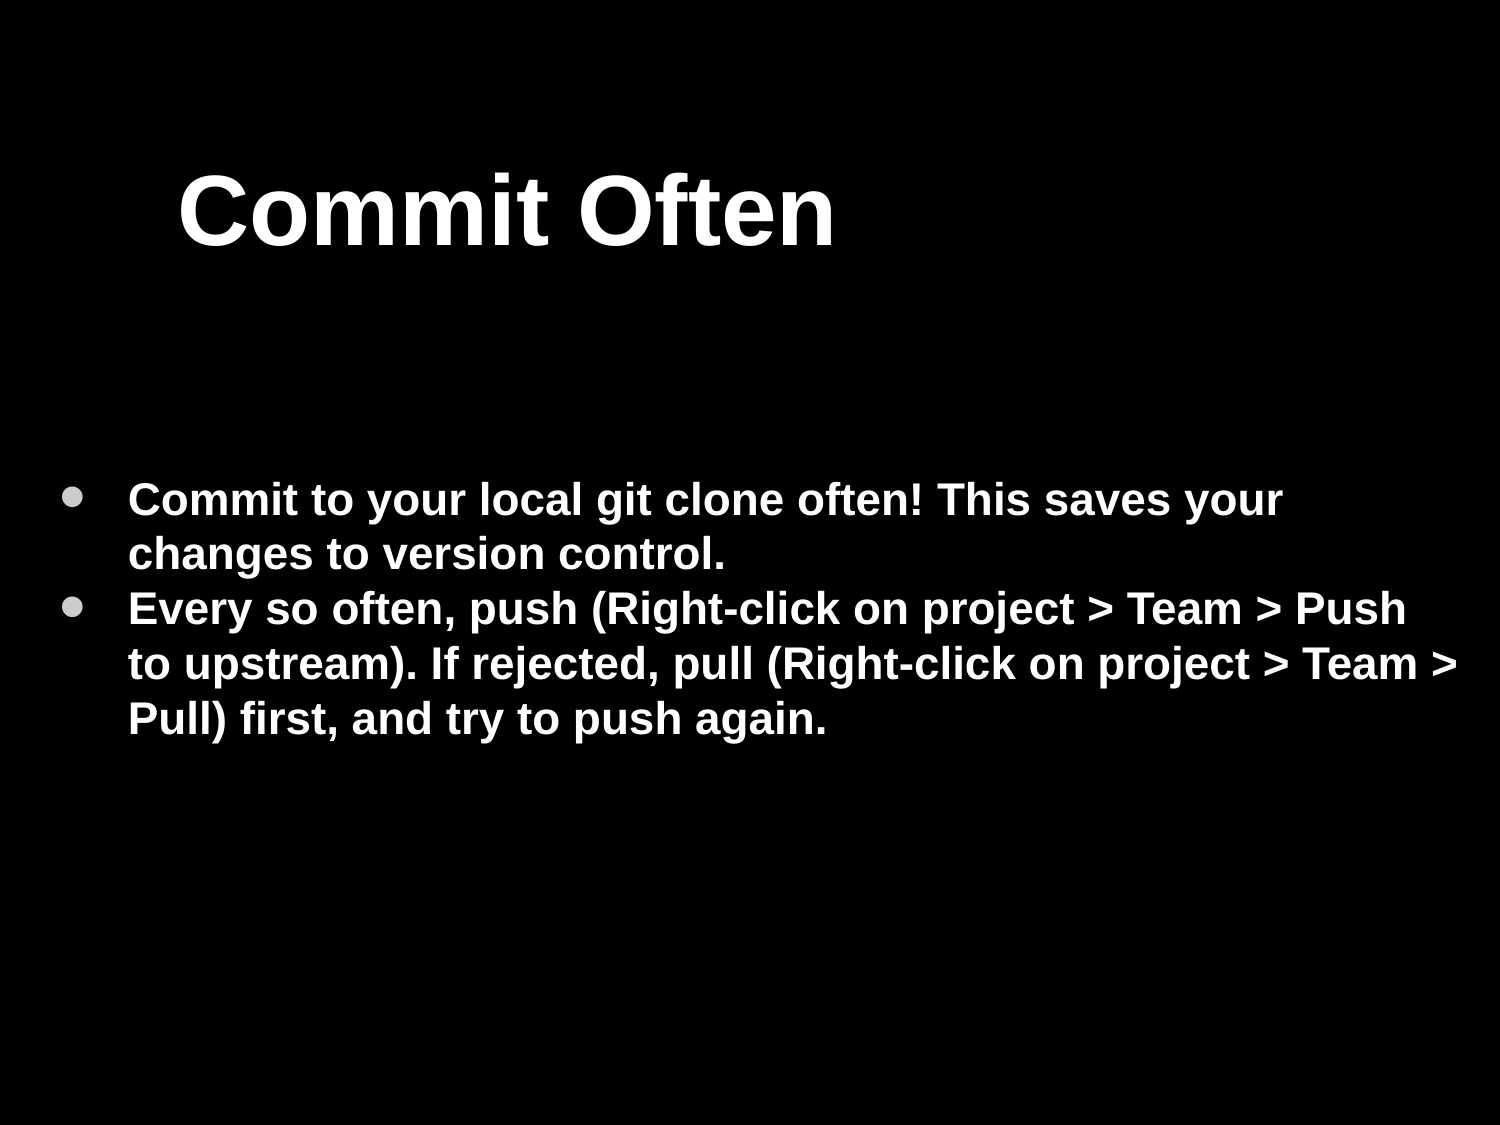

# Commit Often
Commit to your local git clone often! This saves your changes to version control.
Every so often, push (Right-click on project > Team > Push to upstream). If rejected, pull (Right-click on project > Team > Pull) first, and try to push again.